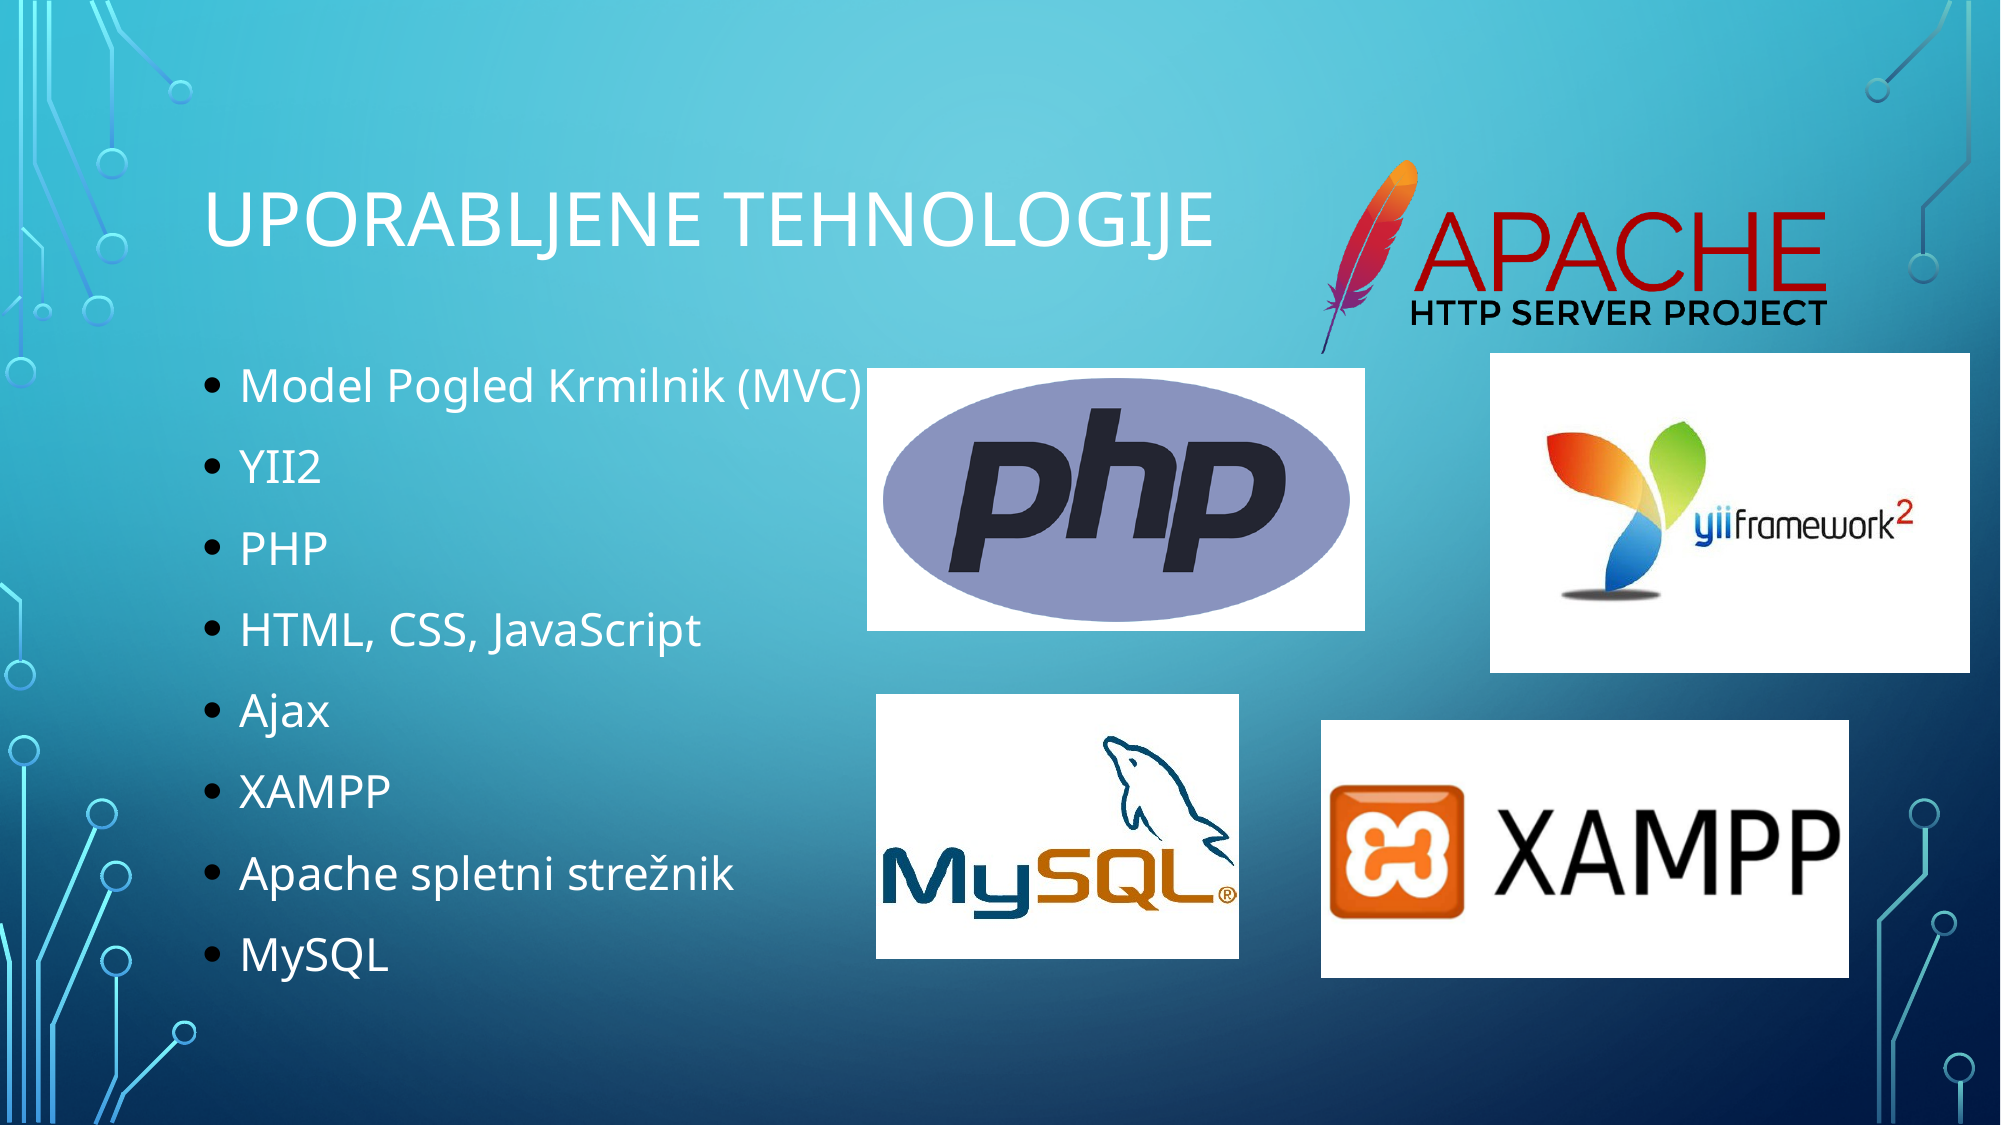

# Uporabljene tehnologije
Model Pogled Krmilnik (MVC)
YII2
PHP
HTML, CSS, JavaScript
Ajax
XAMPP
Apache spletni strežnik
MySQL